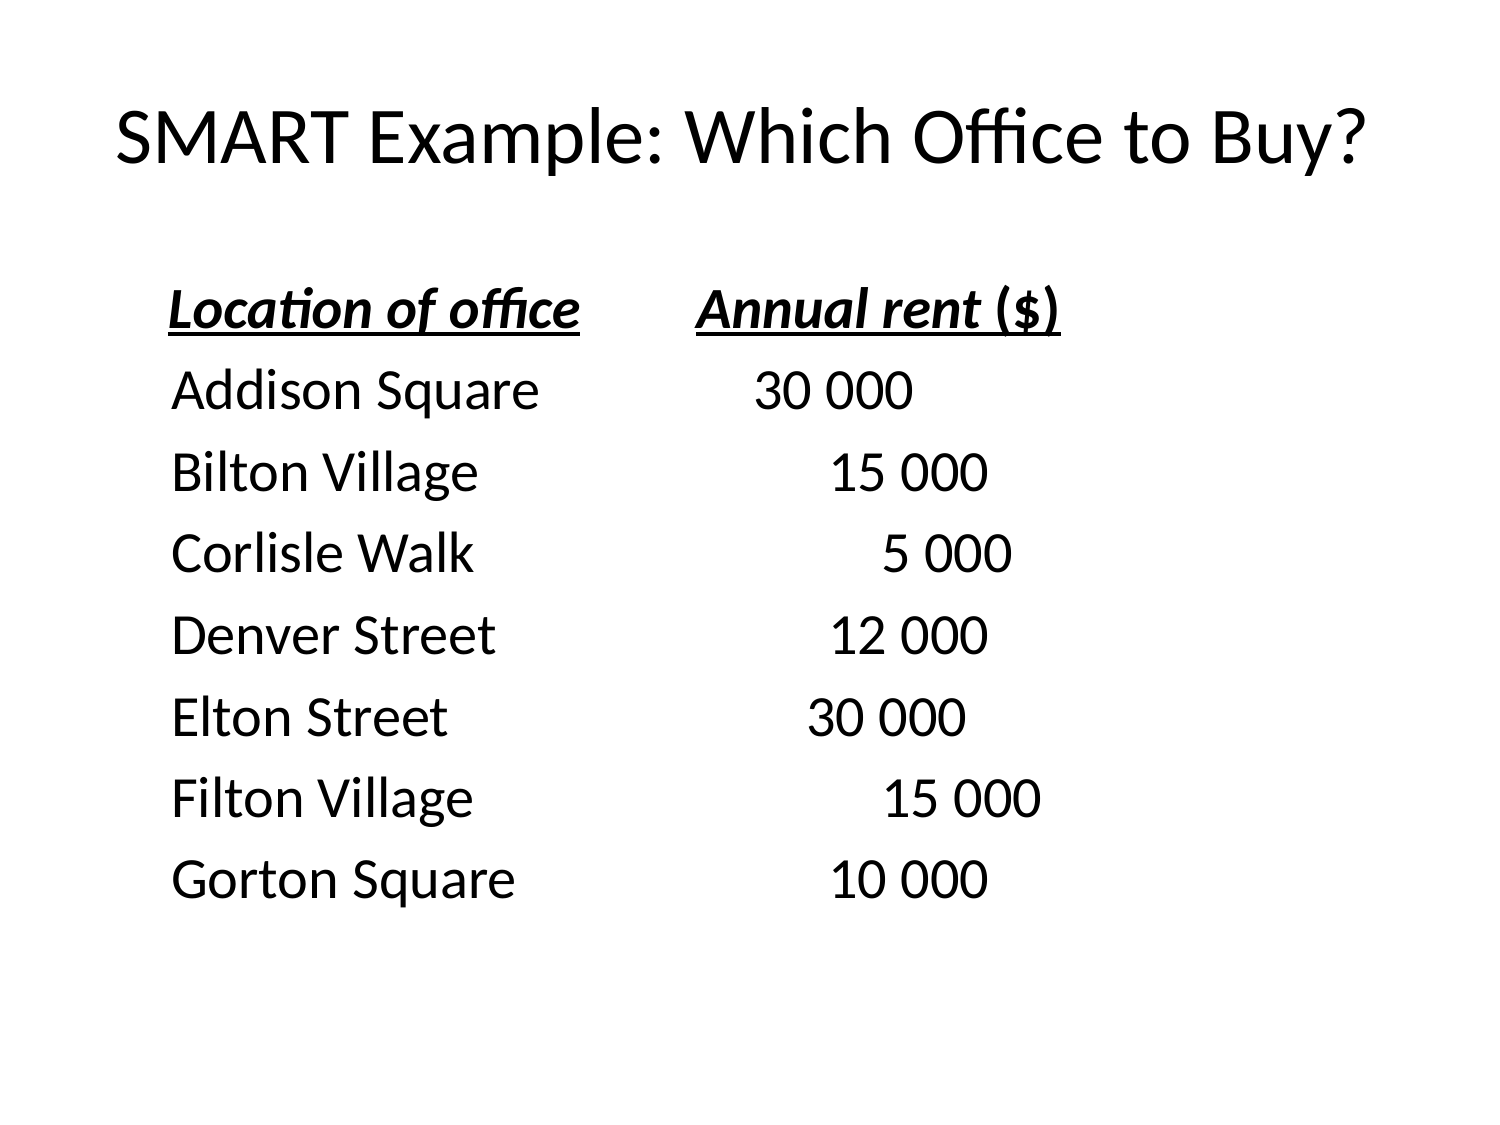

SMART Example: Which Office to Buy?
 Location of office		Annual rent ($)
	Addison Square		 30 000
	Bilton Village			 15 000
	Corlisle Walk			 5 000
	Denver Street			 12 000
	Elton Street			 30 000
	Filton Village			 15 000
	Gorton Square			 10 000